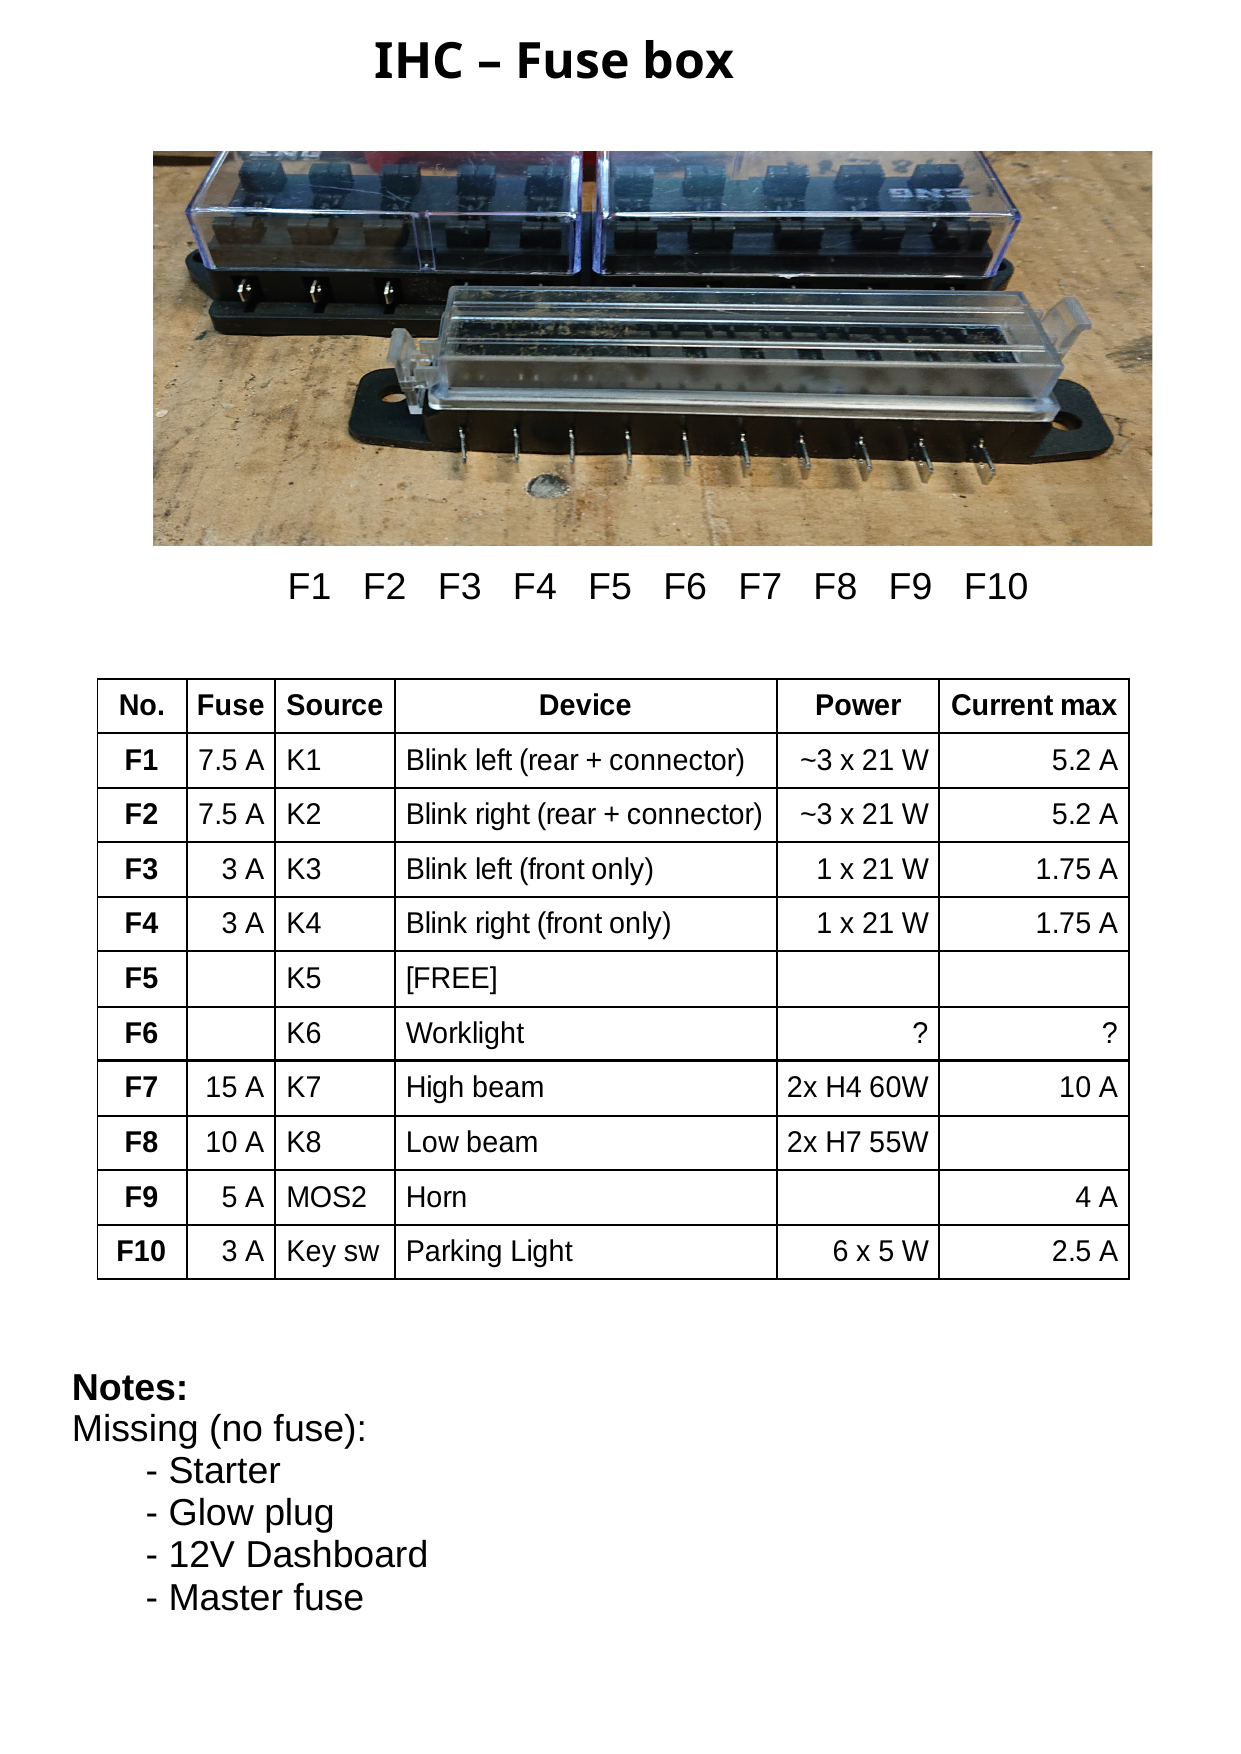

IHC – Fuse box
F1 F2 F3 F4 F5 F6 F7 F8 F9 F10
Notes:
Missing (no fuse):
	- Starter
	- Glow plug
	- 12V Dashboard
	- Master fuse